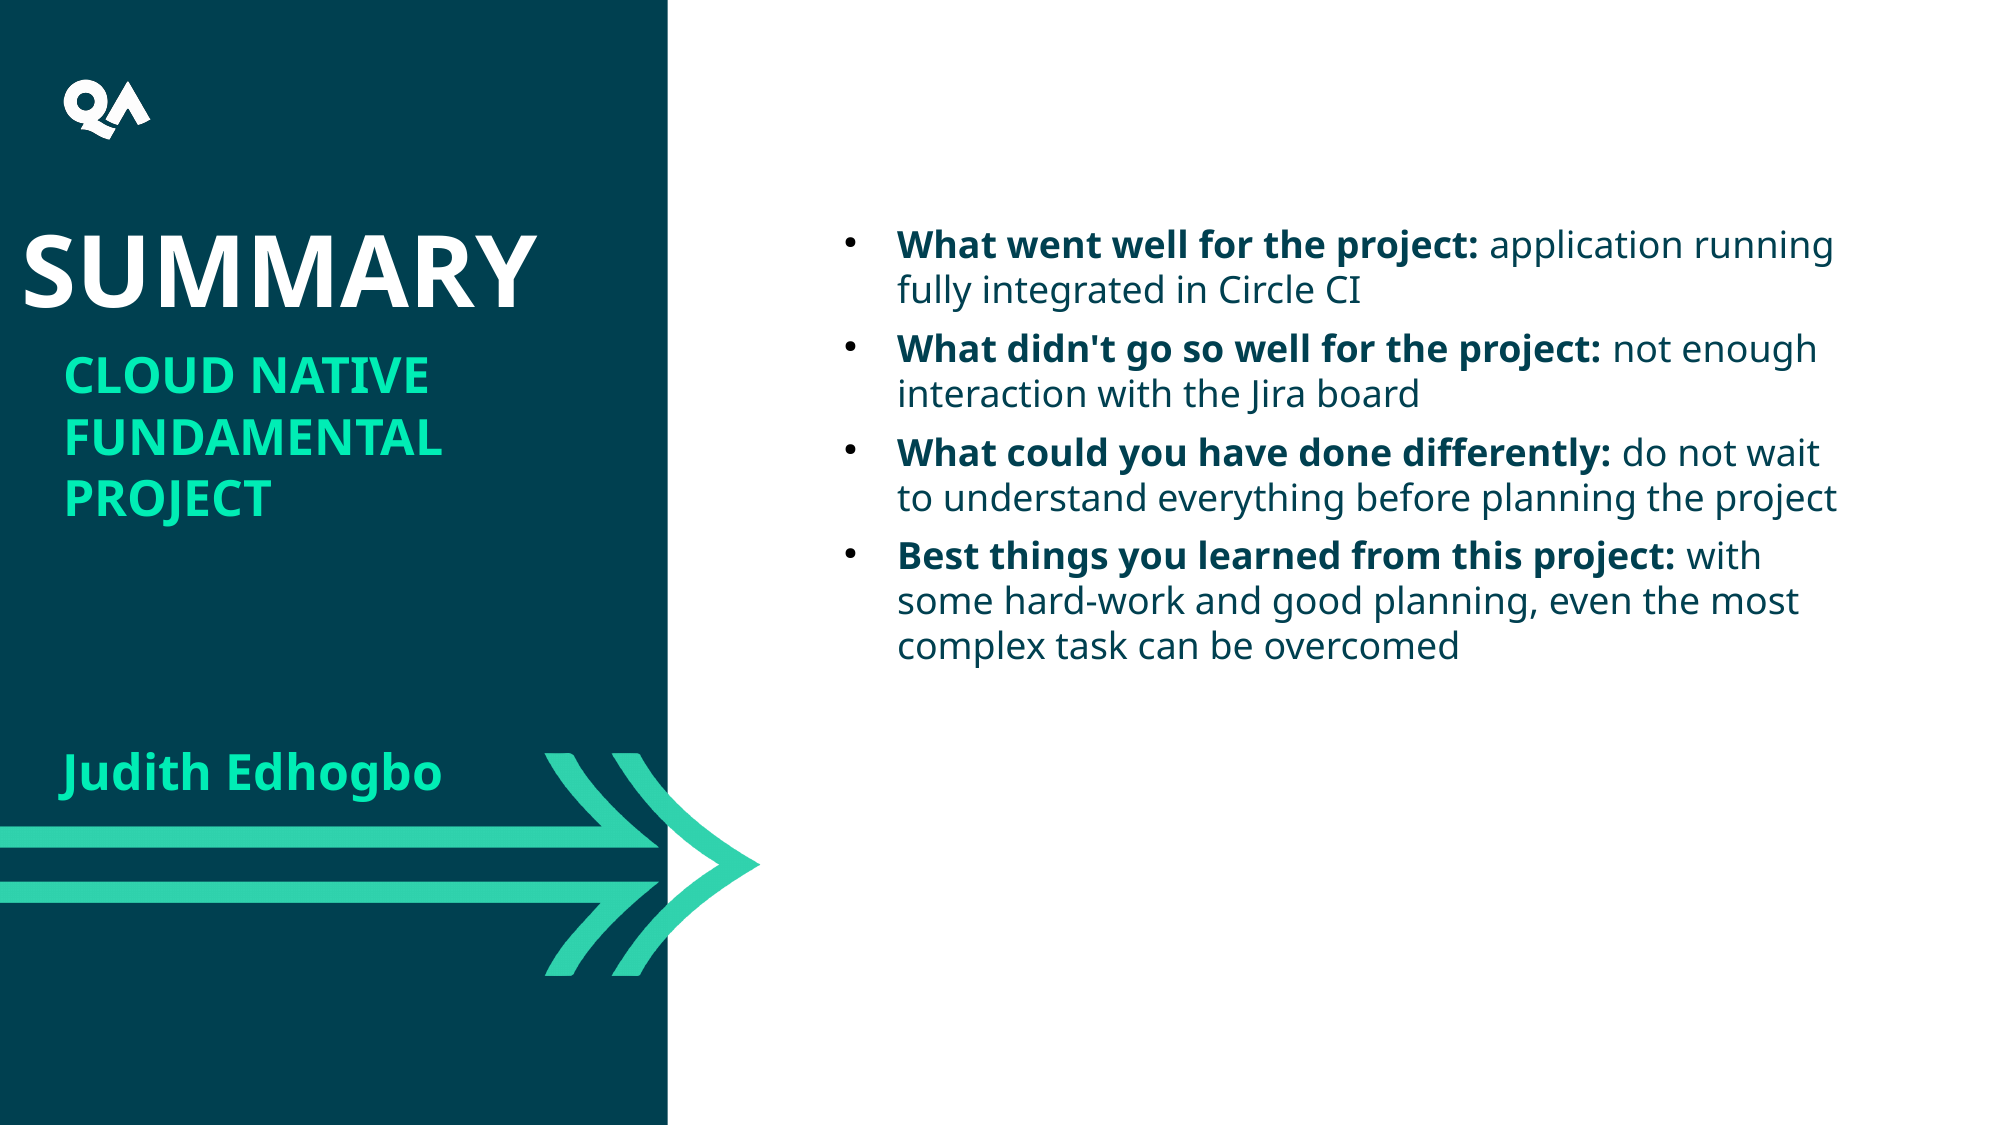

# Summary
What went well for the project: application running fully integrated in Circle CI
What didn't go so well for the project: not enough interaction with the Jira board
What could you have done differently: do not wait to understand everything before planning the project
Best things you learned from this project: with some hard-work and good planning, even the most complex task can be overcomed
Cloud native Fundamental Project
Judith Edhogbo